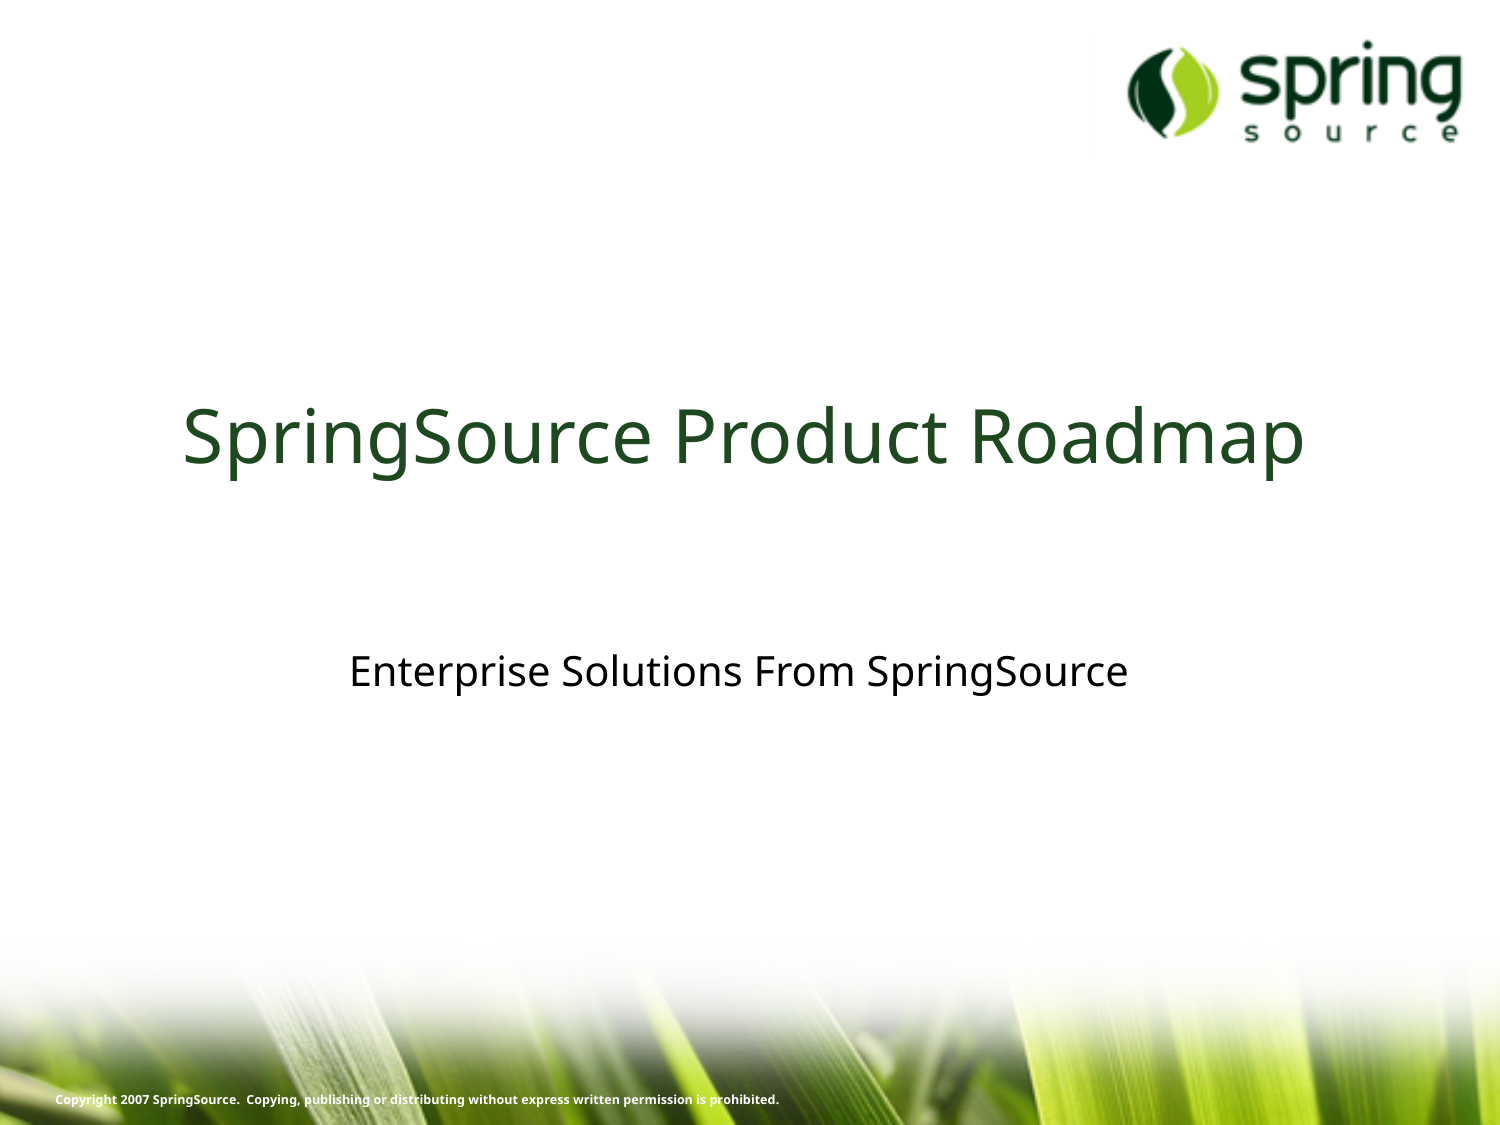

# SpringSource Product Roadmap
Enterprise Solutions From SpringSource